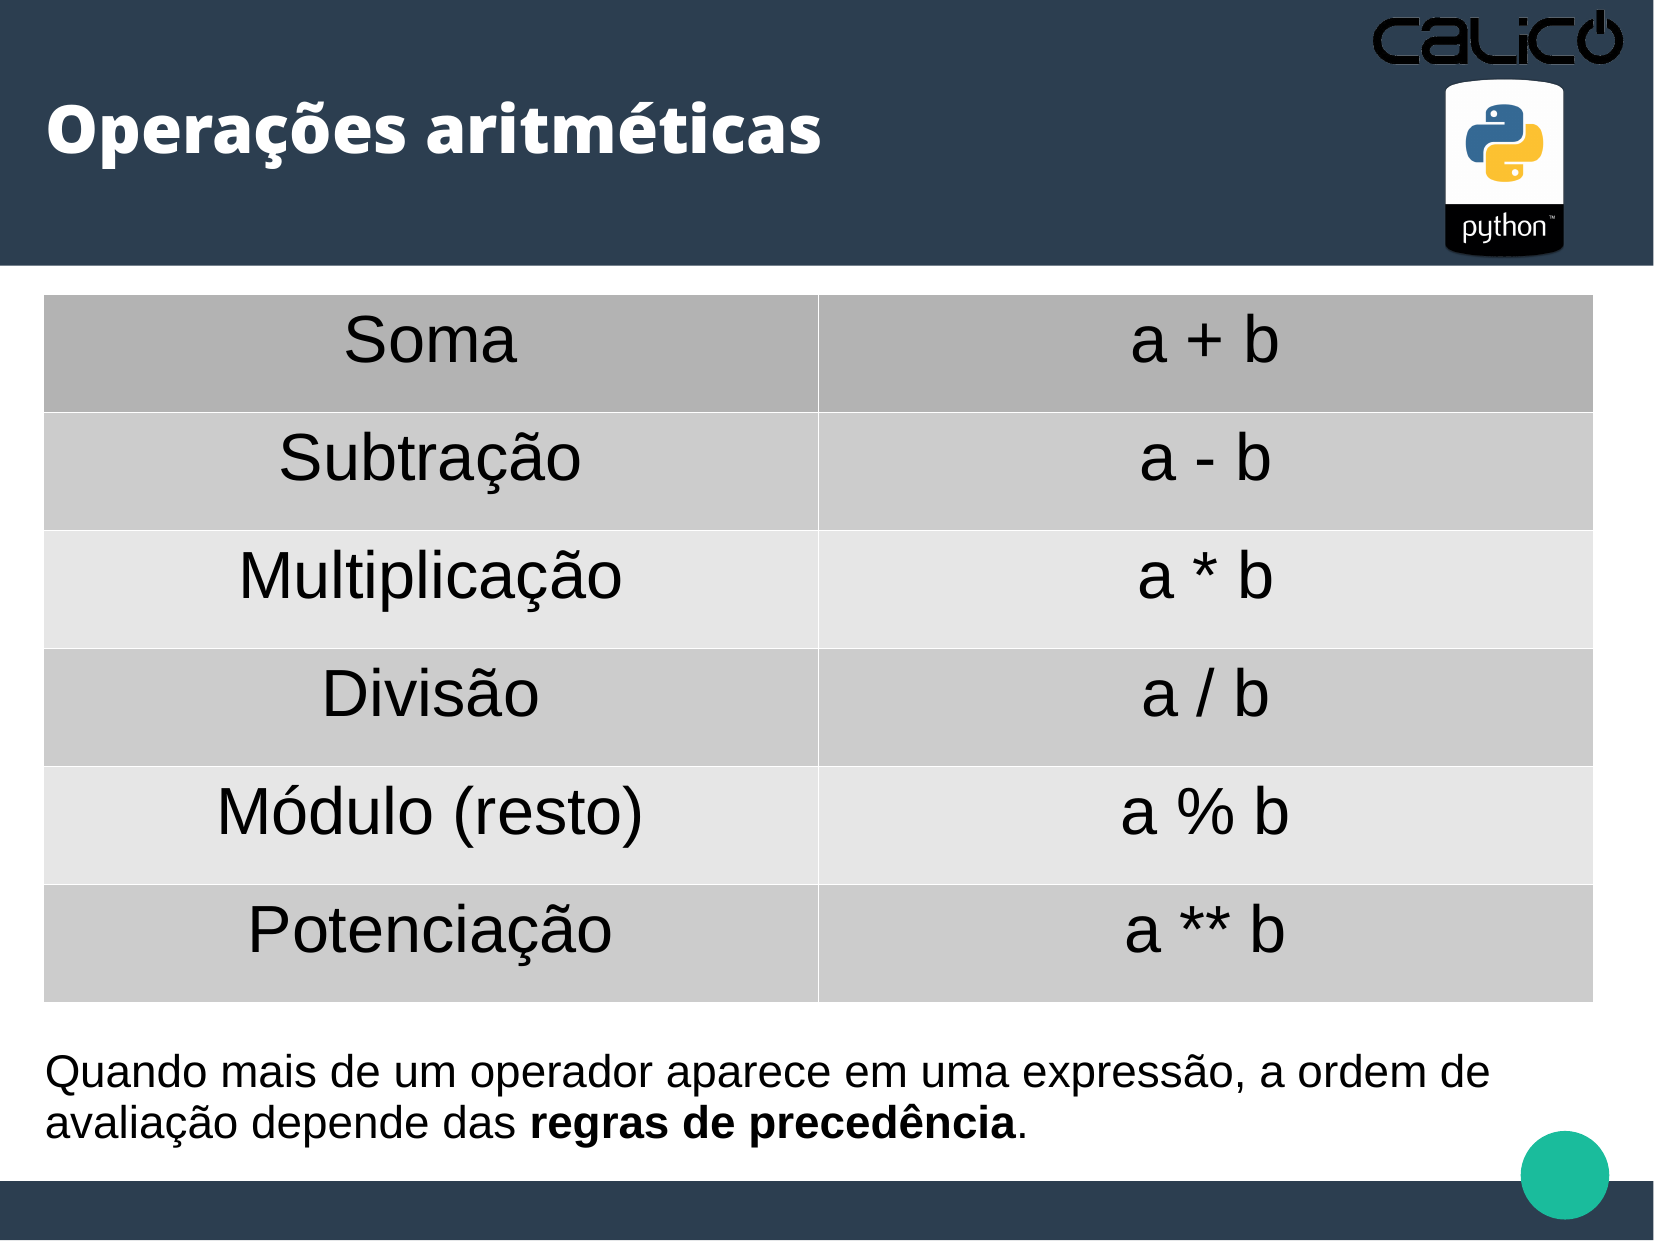

# Operações aritméticas
| Soma | a + b |
| --- | --- |
| Subtração | a - b |
| Multiplicação | a \* b |
| Divisão | a / b |
| Módulo (resto) | a % b |
| Potenciação | a \*\* b |
Quando mais de um operador aparece em uma expressão, a ordem de avaliação depende das regras de precedência.